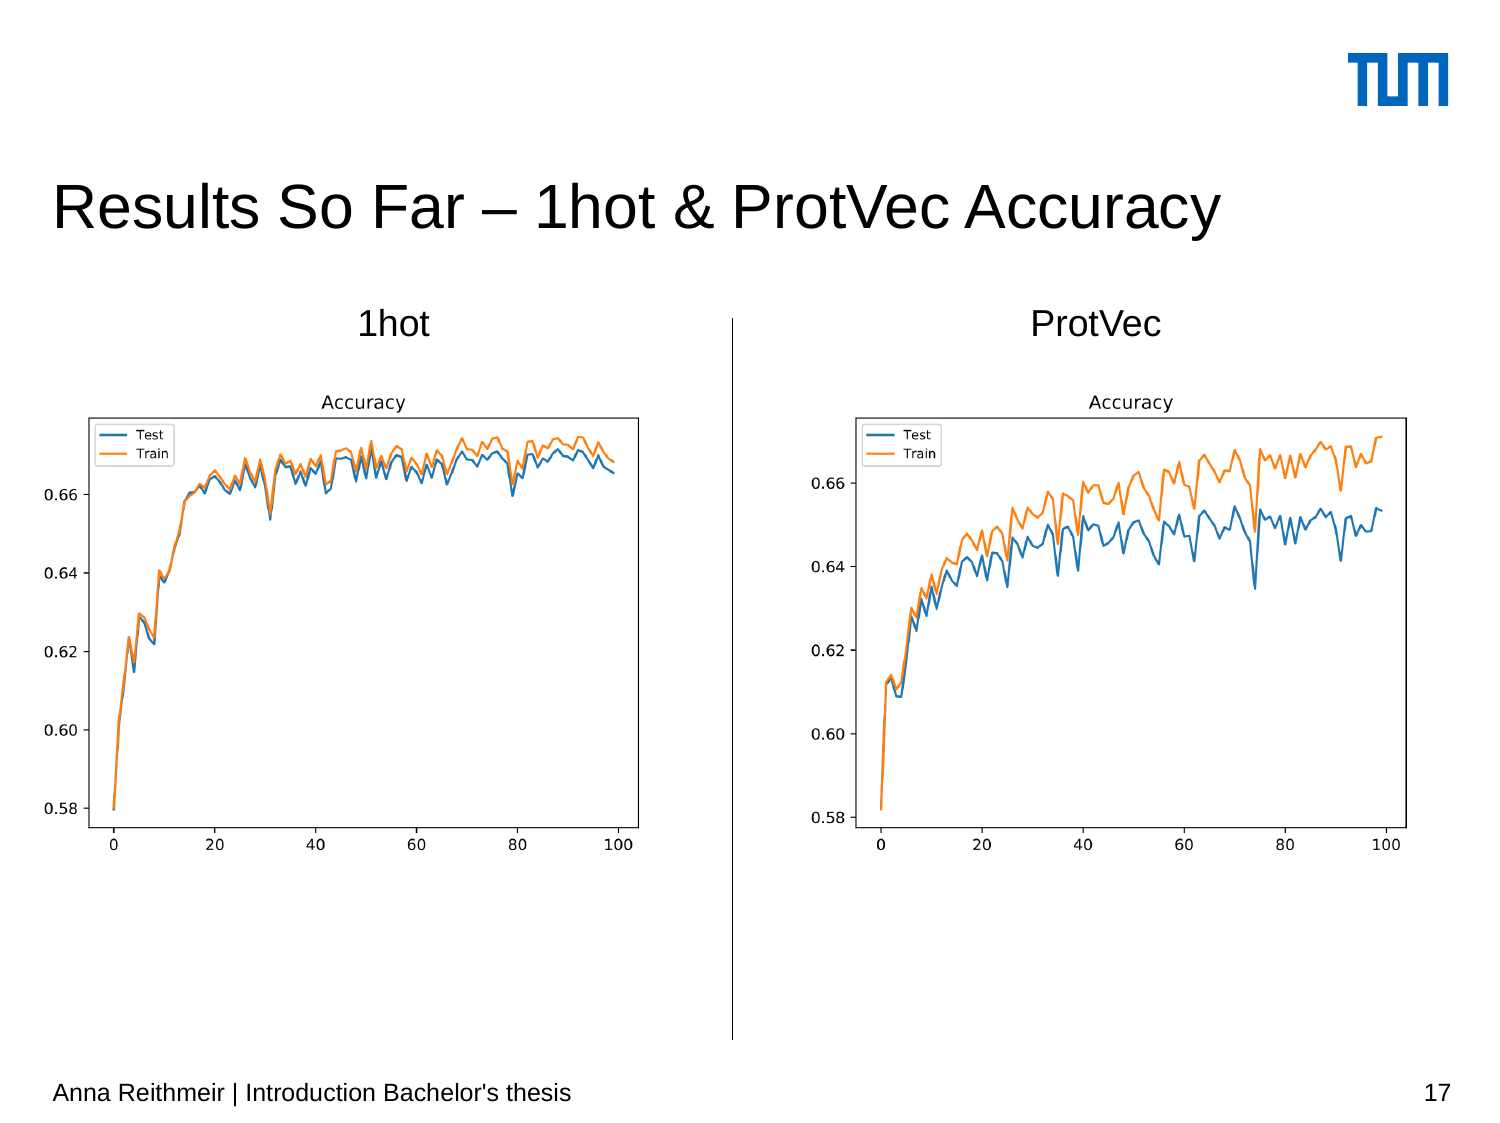

# Results So Far – 1hot & ProtVec Accuracy
1hot
ProtVec
Anna Reithmeir | Introduction Bachelor's thesis
17